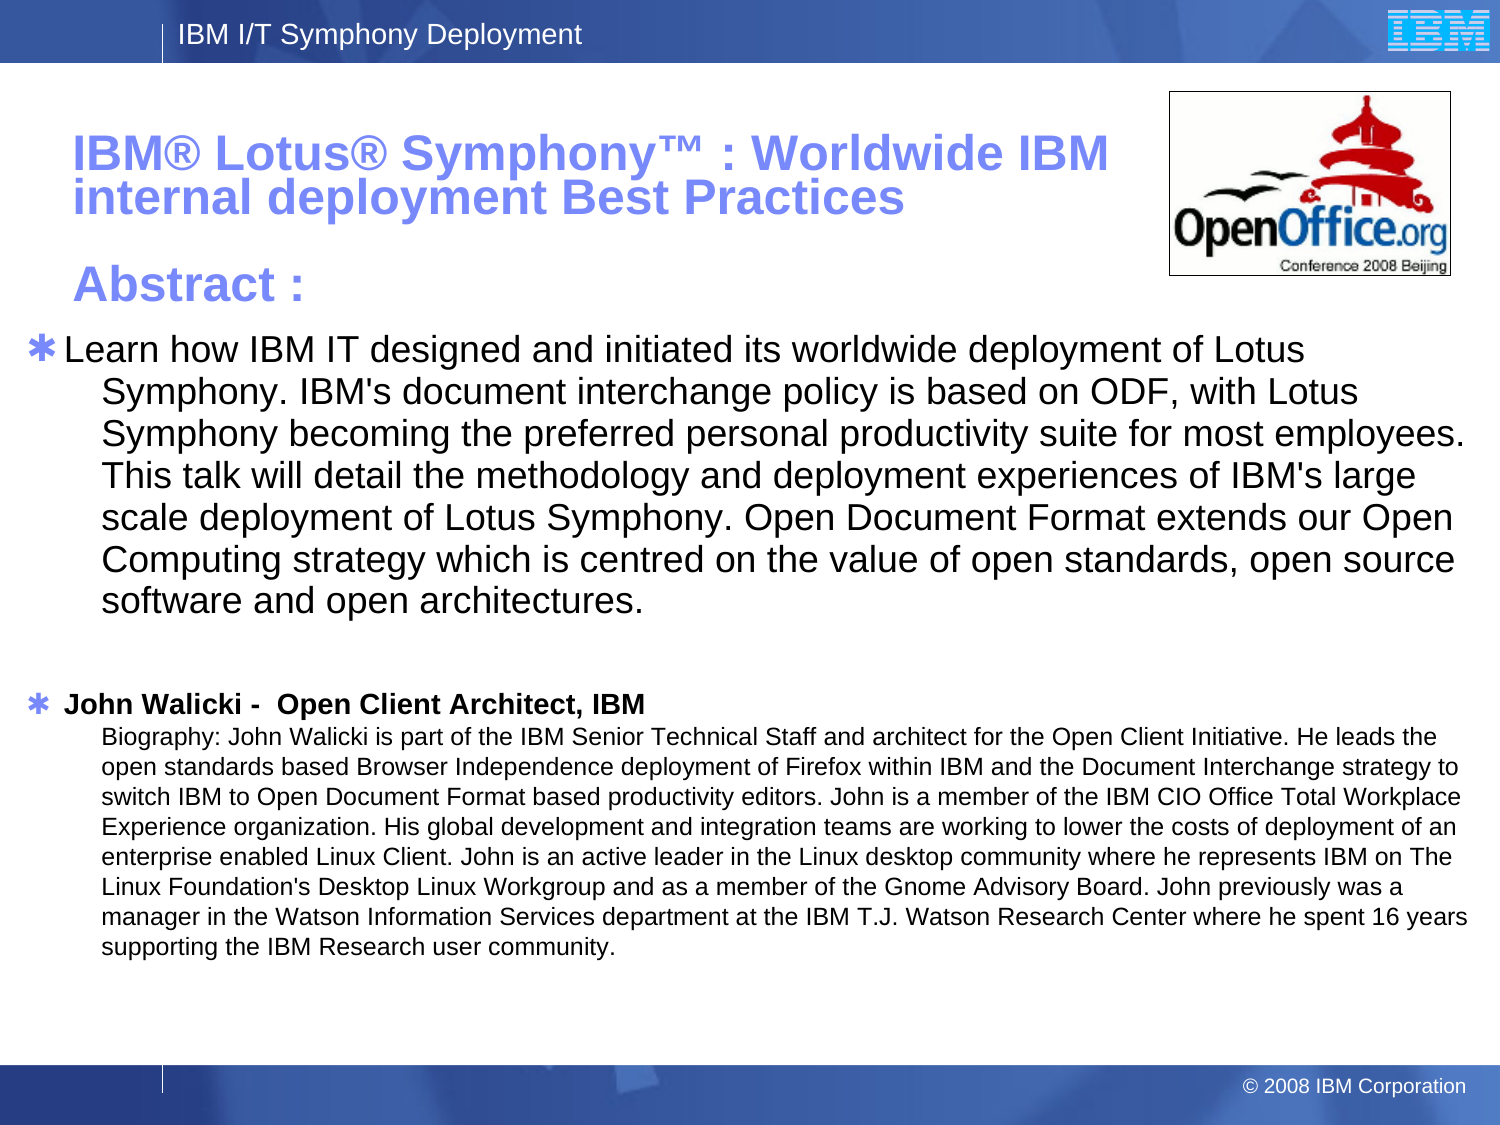

# IBM® Lotus® Symphony™ : Worldwide IBM internal deployment Best Practices Abstract :
Learn how IBM IT designed and initiated its worldwide deployment of Lotus Symphony. IBM's document interchange policy is based on ODF, with Lotus Symphony becoming the preferred personal productivity suite for most employees. This talk will detail the methodology and deployment experiences of IBM's large scale deployment of Lotus Symphony. Open Document Format extends our Open Computing strategy which is centred on the value of open standards, open source software and open architectures.
John Walicki - Open Client Architect, IBM
Biography: John Walicki is part of the IBM Senior Technical Staff and architect for the Open Client Initiative. He leads the open standards based Browser Independence deployment of Firefox within IBM and the Document Interchange strategy to switch IBM to Open Document Format based productivity editors. John is a member of the IBM CIO Office Total Workplace Experience organization. His global development and integration teams are working to lower the costs of deployment of an enterprise enabled Linux Client. John is an active leader in the Linux desktop community where he represents IBM on The Linux Foundation's Desktop Linux Workgroup and as a member of the Gnome Advisory Board. John previously was a manager in the Watson Information Services department at the IBM T.J. Watson Research Center where he spent 16 years supporting the IBM Research user community.